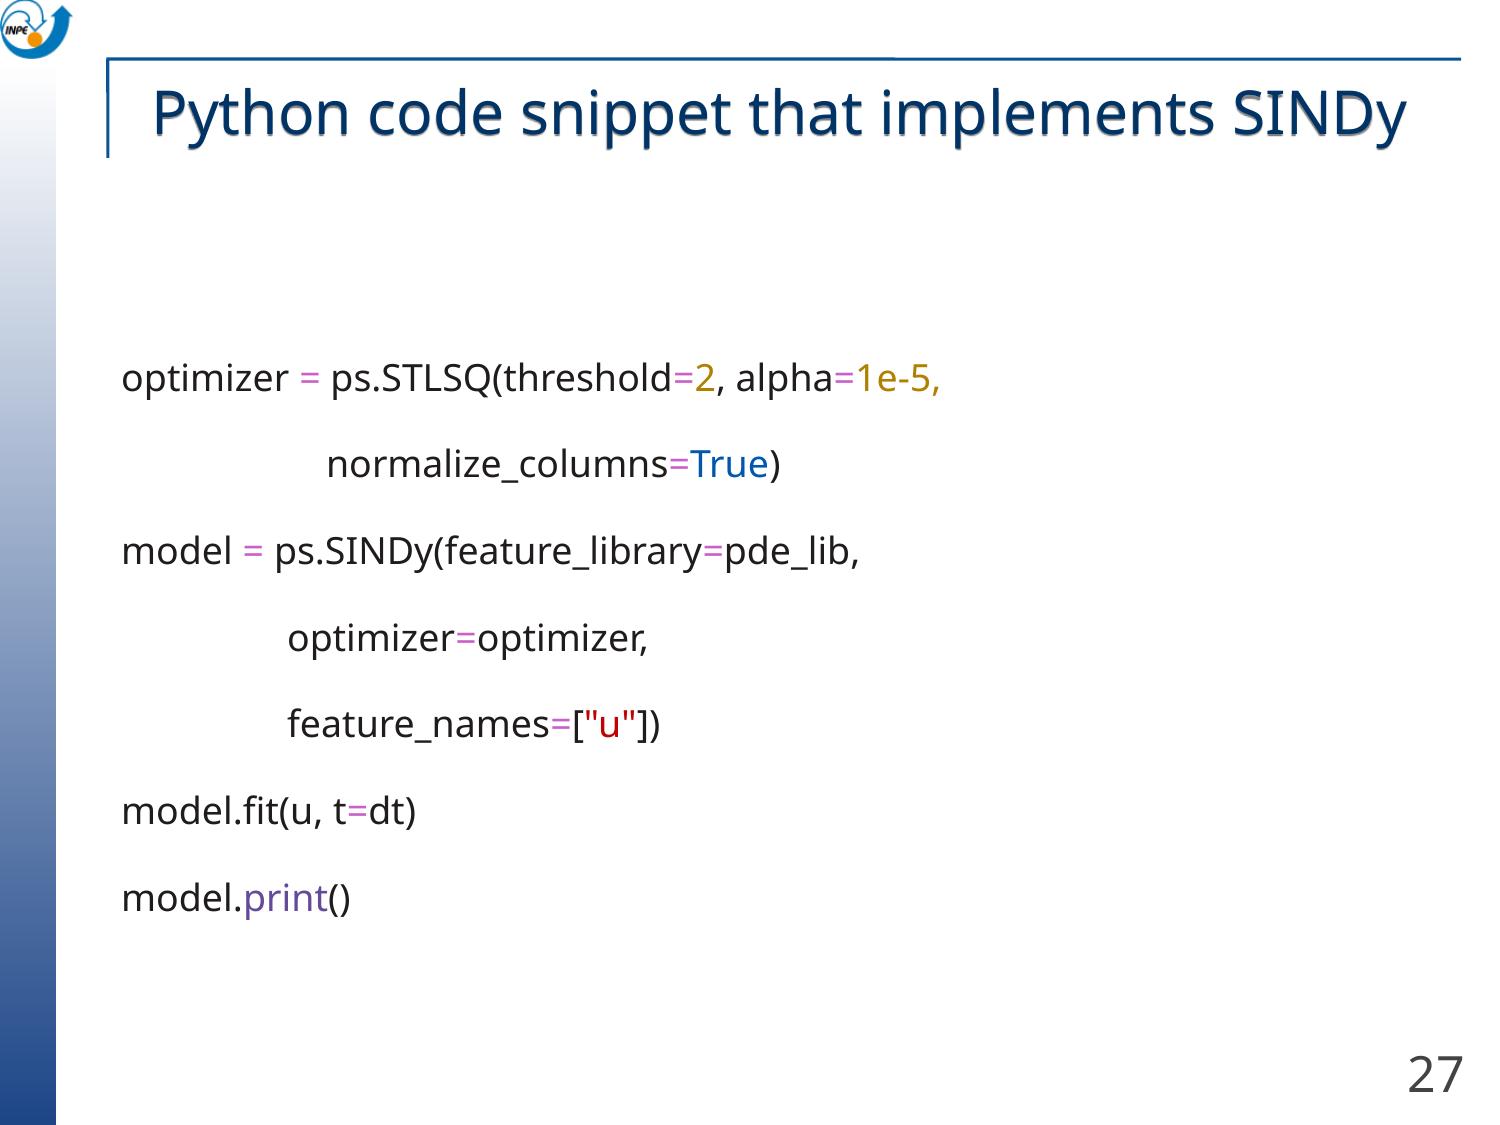

# Python code snippet that implements SINDy
optimizer = ps.STLSQ(threshold=2, alpha=1e-5,
 normalize_columns=True)
model = ps.SINDy(feature_library=pde_lib,
 optimizer=optimizer,
 feature_names=["u"])
model.fit(u, t=dt)
model.print()